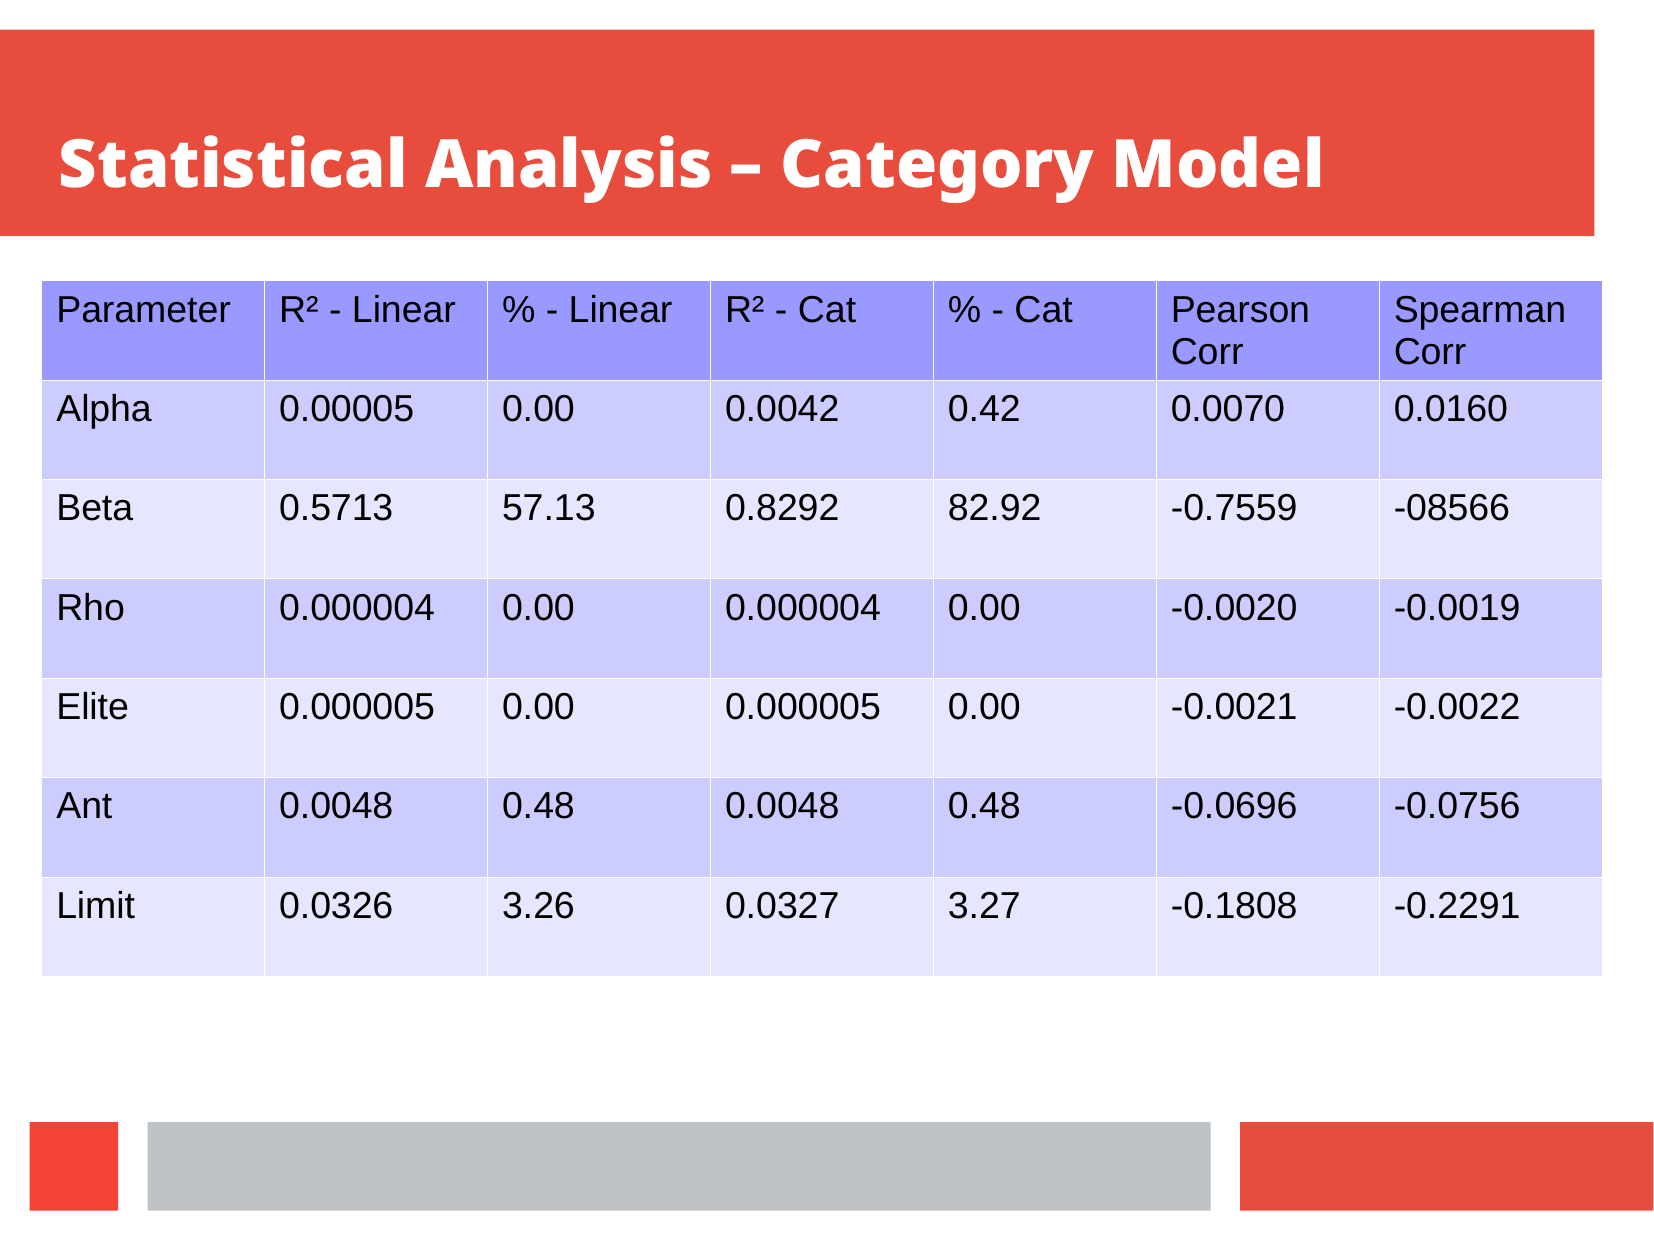

# Statistical Analysis – Category Model
| Parameter | R² - Linear | % - Linear | R² - Cat | % - Cat | Pearson Corr | Spearman Corr |
| --- | --- | --- | --- | --- | --- | --- |
| Alpha | 0.00005 | 0.00 | 0.0042 | 0.42 | 0.0070 | 0.0160 |
| Beta | 0.5713 | 57.13 | 0.8292 | 82.92 | -0.7559 | -08566 |
| Rho | 0.000004 | 0.00 | 0.000004 | 0.00 | -0.0020 | -0.0019 |
| Elite | 0.000005 | 0.00 | 0.000005 | 0.00 | -0.0021 | -0.0022 |
| Ant | 0.0048 | 0.48 | 0.0048 | 0.48 | -0.0696 | -0.0756 |
| Limit | 0.0326 | 3.26 | 0.0327 | 3.27 | -0.1808 | -0.2291 |